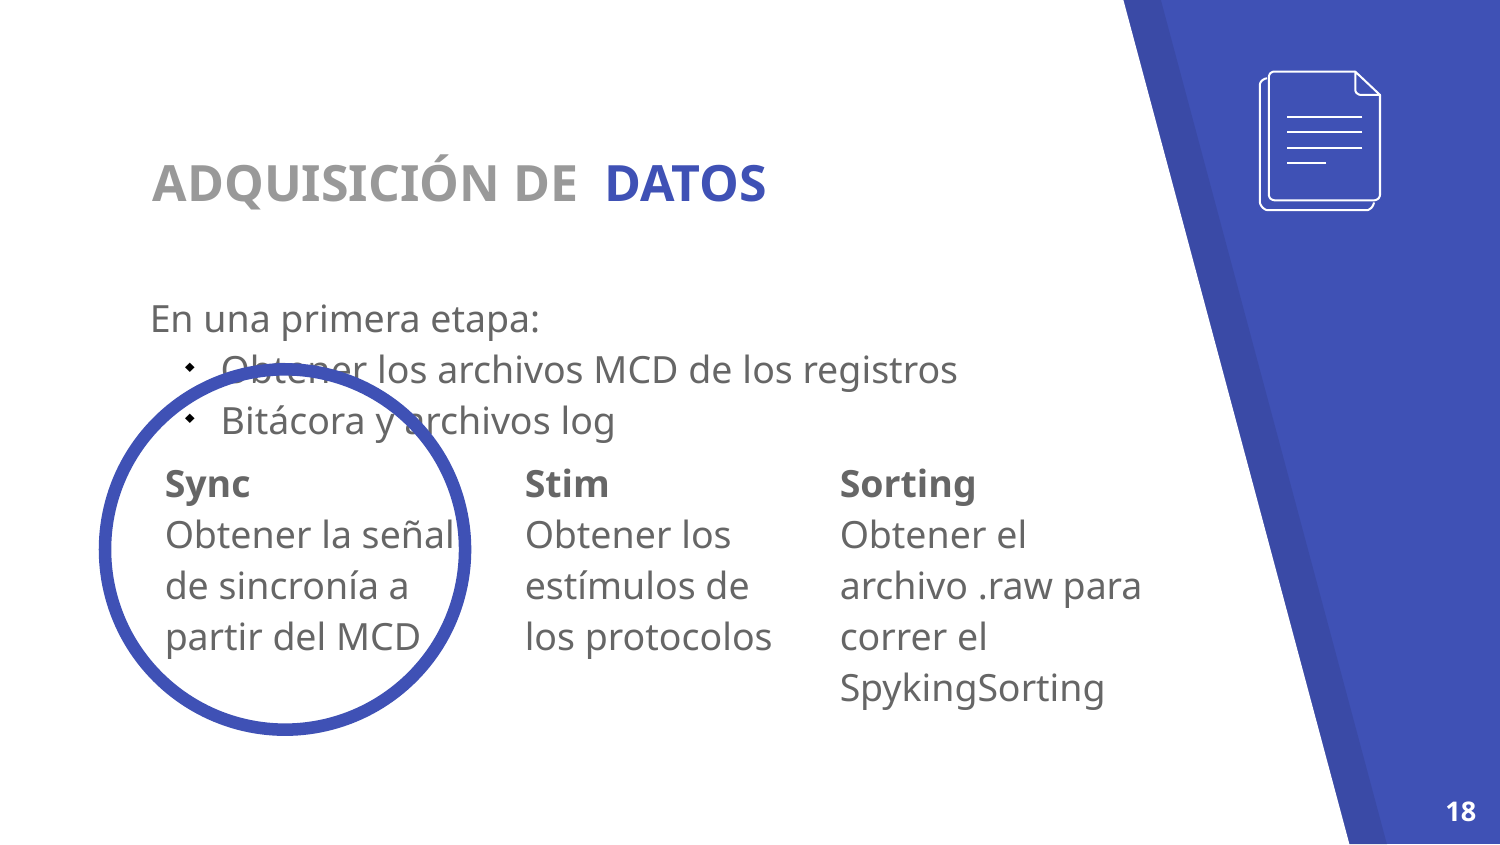

# ADQUISICIÓN DE DATOS
En una primera etapa:
Obtener los archivos MCD de los registros
Bitácora y archivos log
Sync
Obtener la señal de sincronía a partir del MCD
Stim
Obtener los estímulos de los protocolos
Sorting
Obtener el archivo .raw para correr el SpykingSorting